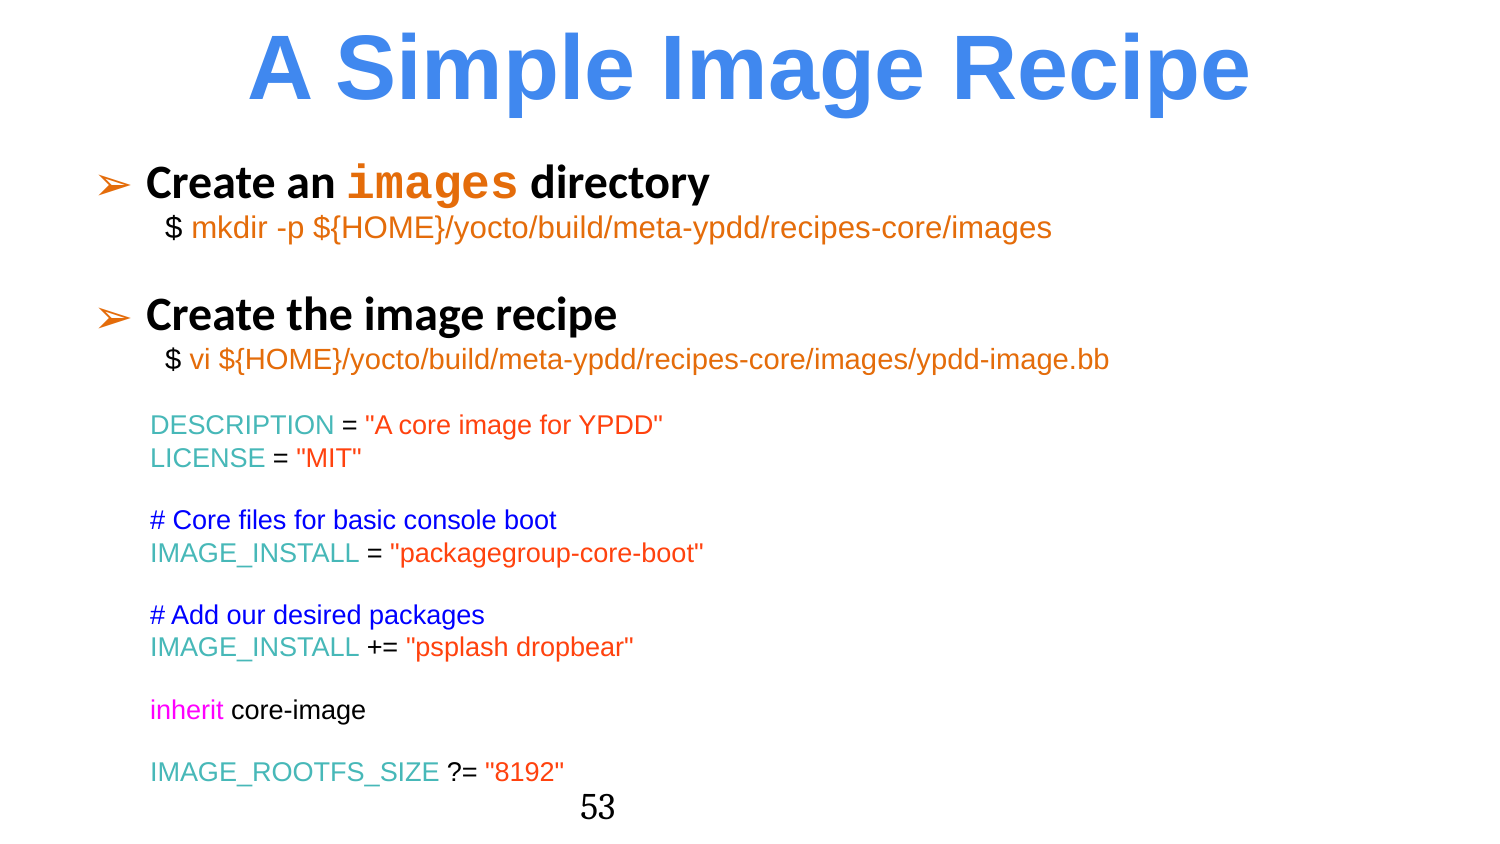

A Simple Image Recipe
Create an images directory
$ mkdir -p ${HOME}/yocto/build/meta-ypdd/recipes-core/images
Create the image recipe
$ vi ${HOME}/yocto/build/meta-ypdd/recipes-core/images/ypdd-image.bb
 DESCRIPTION = "A core image for YPDD"
 LICENSE = "MIT"
 # Core files for basic console boot
 IMAGE_INSTALL = "packagegroup-core-boot"
 # Add our desired packages
 IMAGE_INSTALL += "psplash dropbear"
 inherit core-image
 IMAGE_ROOTFS_SIZE ?= "8192"